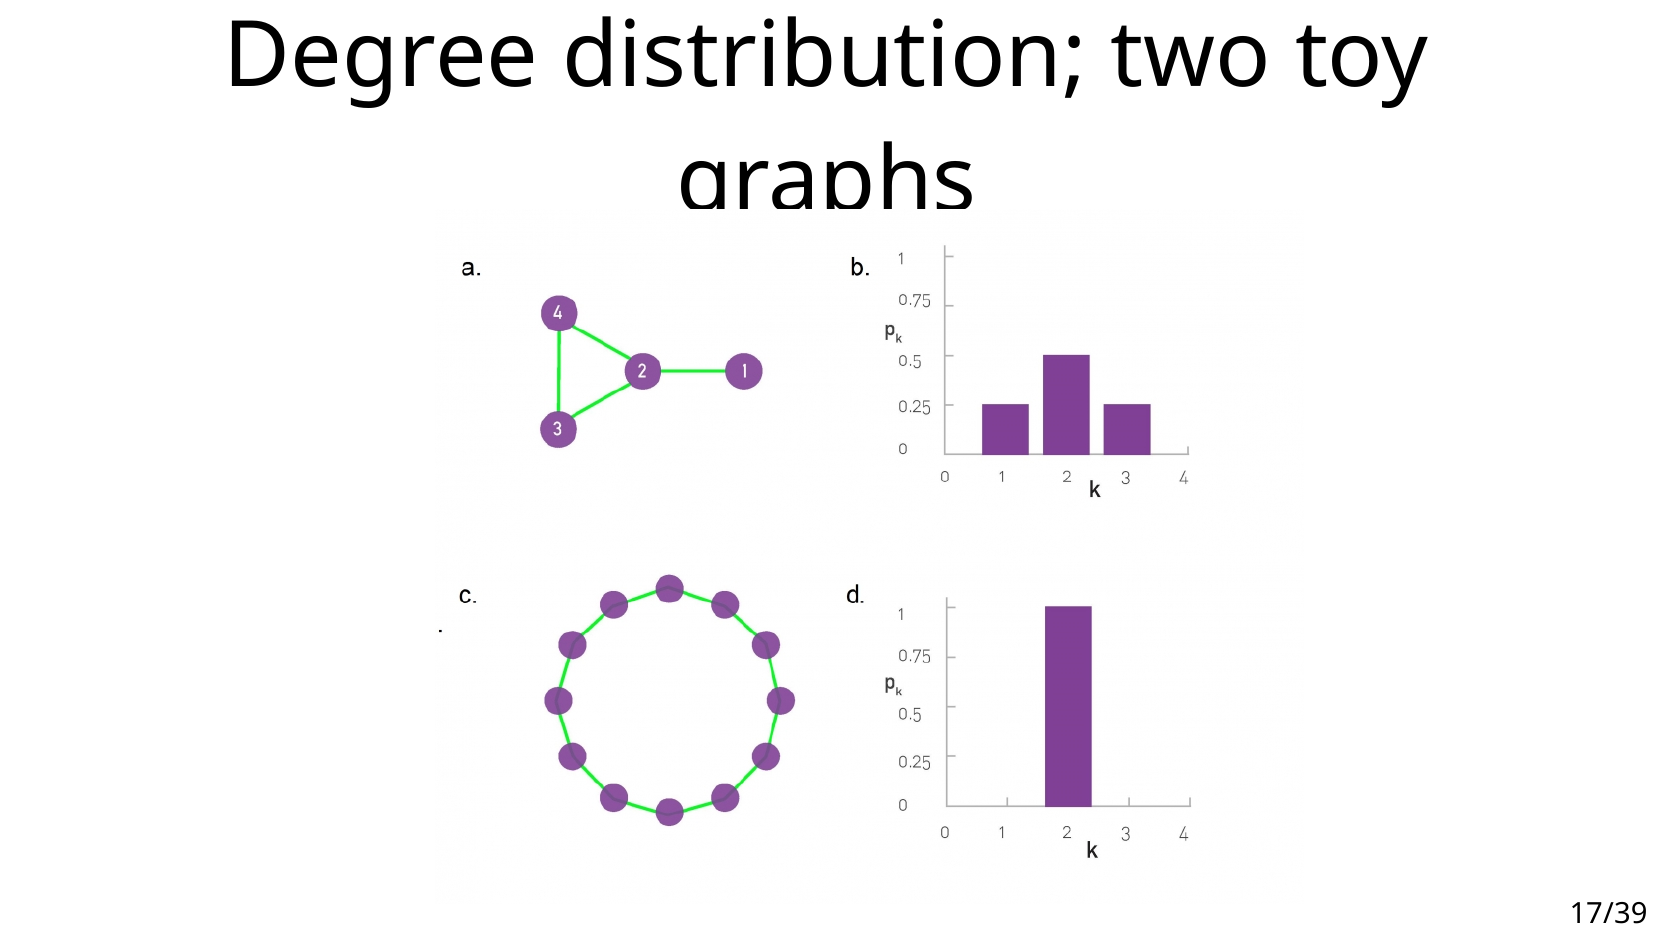

# Degree distribution; two toy graphs
17